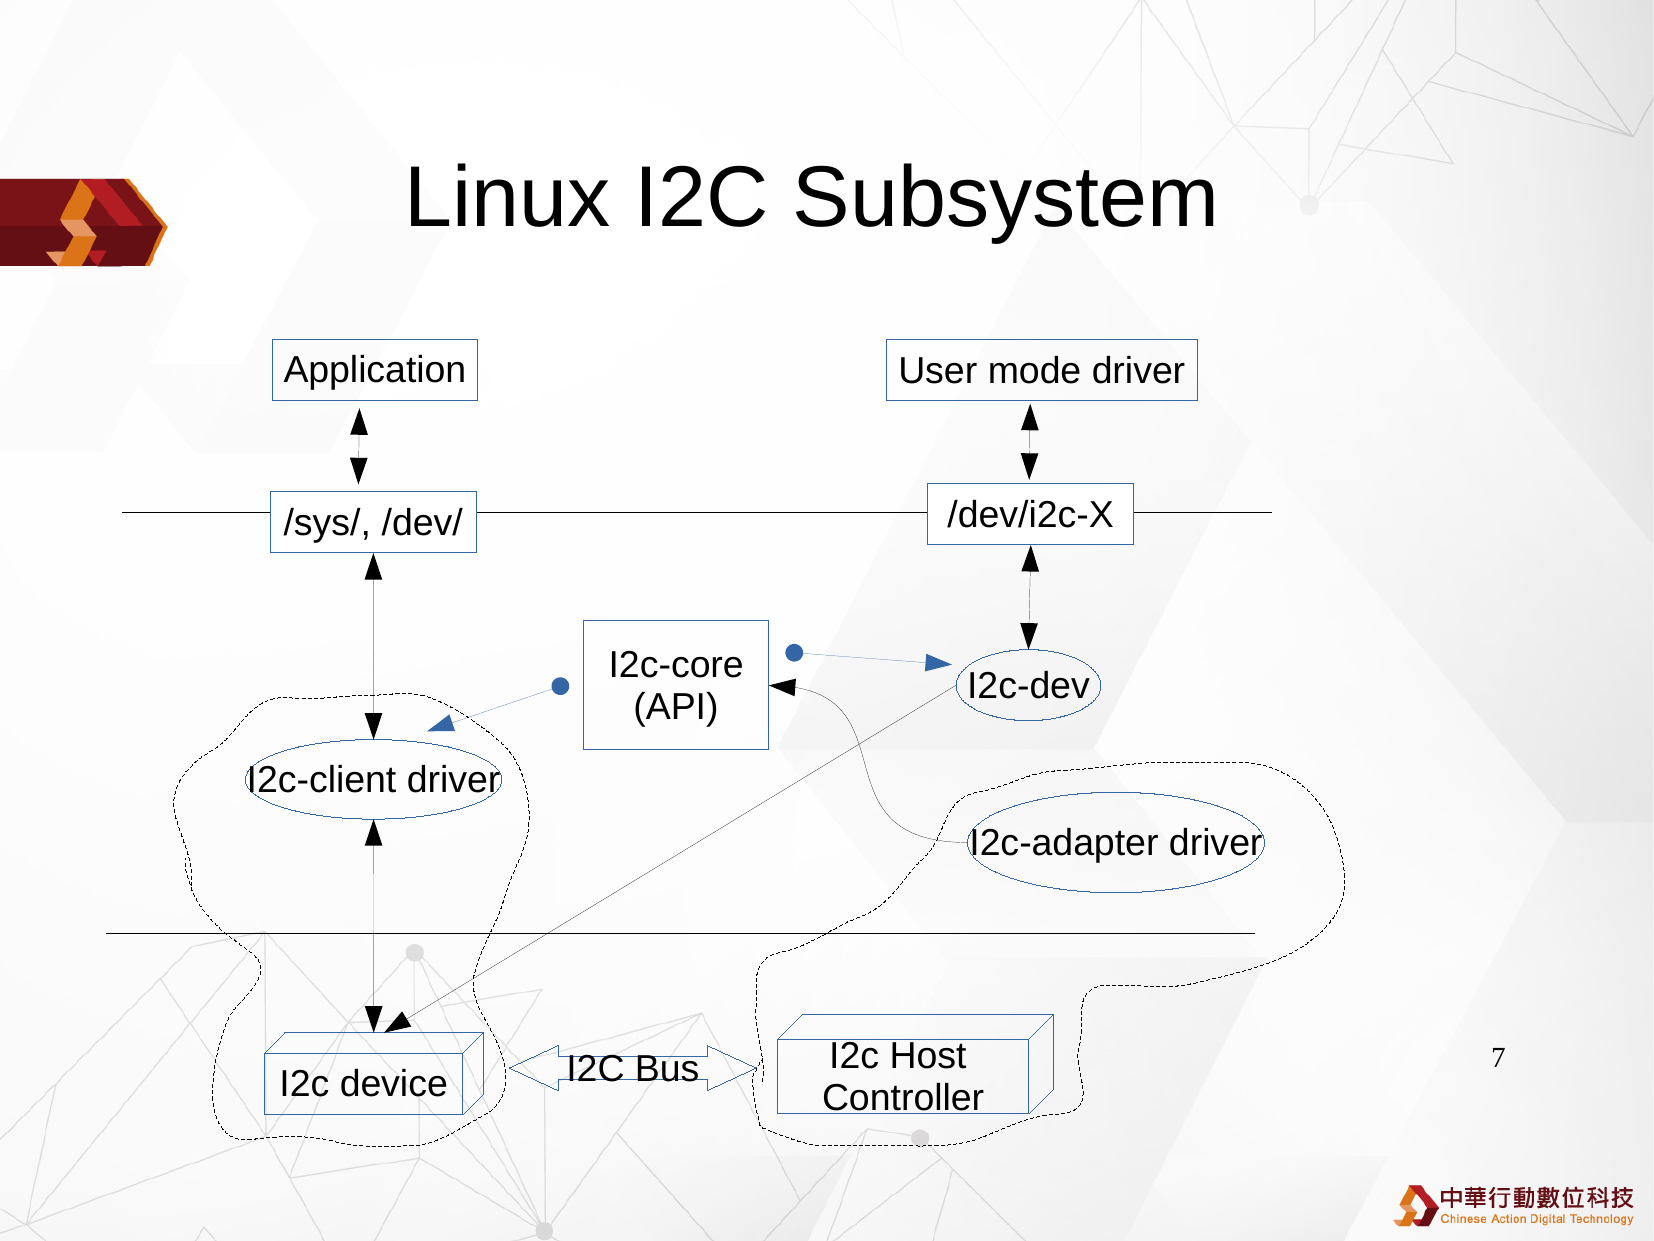

# Linux I2C Subsystem
Application
User mode driver
/dev/i2c-X
/sys/, /dev/
I2c-core
(API)
I2c-dev
I2c-client driver
I2c-adapter driver
I2c Host
Controller
I2c device
7
I2C Bus